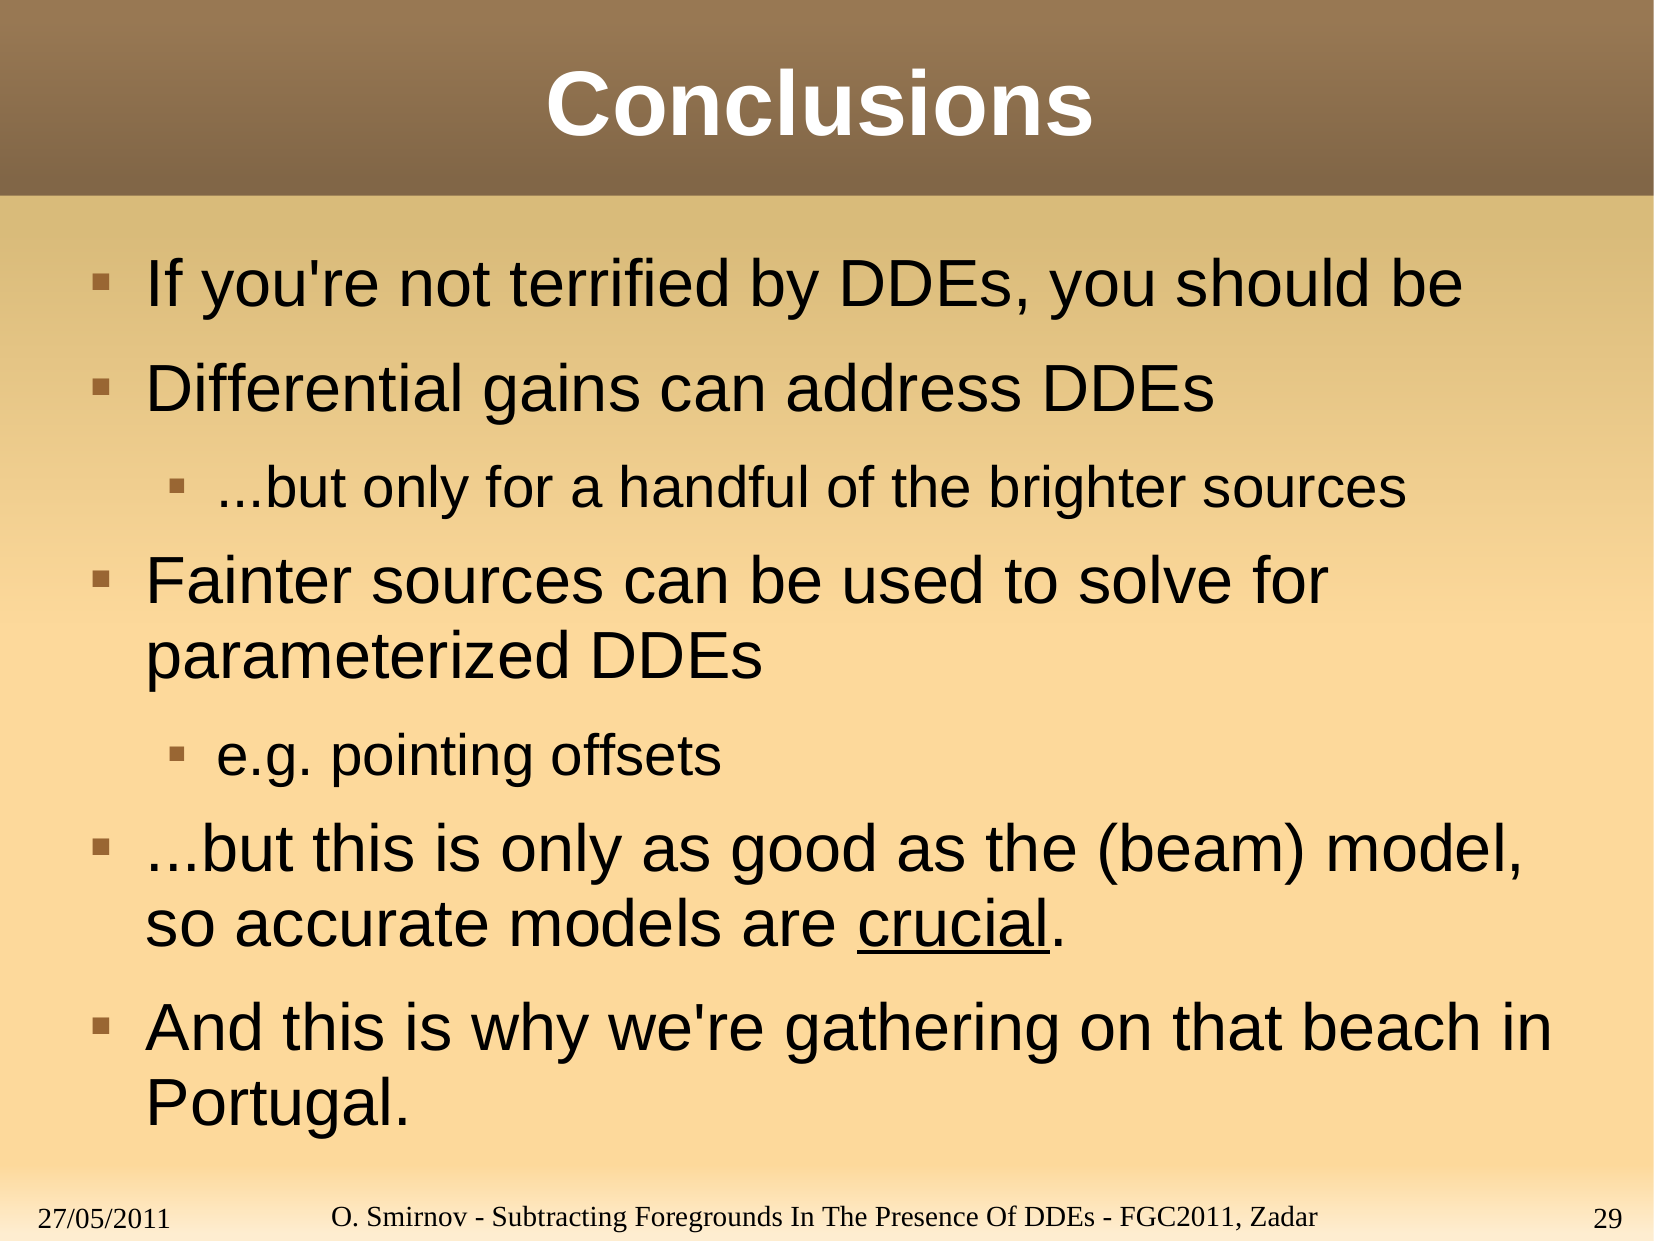

# Conclusions
If you're not terrified by DDEs, you should be
Differential gains can address DDEs
...but only for a handful of the brighter sources
Fainter sources can be used to solve for parameterized DDEs
e.g. pointing offsets
...but this is only as good as the (beam) model, so accurate models are crucial.
And this is why we're gathering on that beach in Portugal.
O. Smirnov - Subtracting Foregrounds In The Presence Of DDEs - FGC2011, Zadar
27/05/2011
29